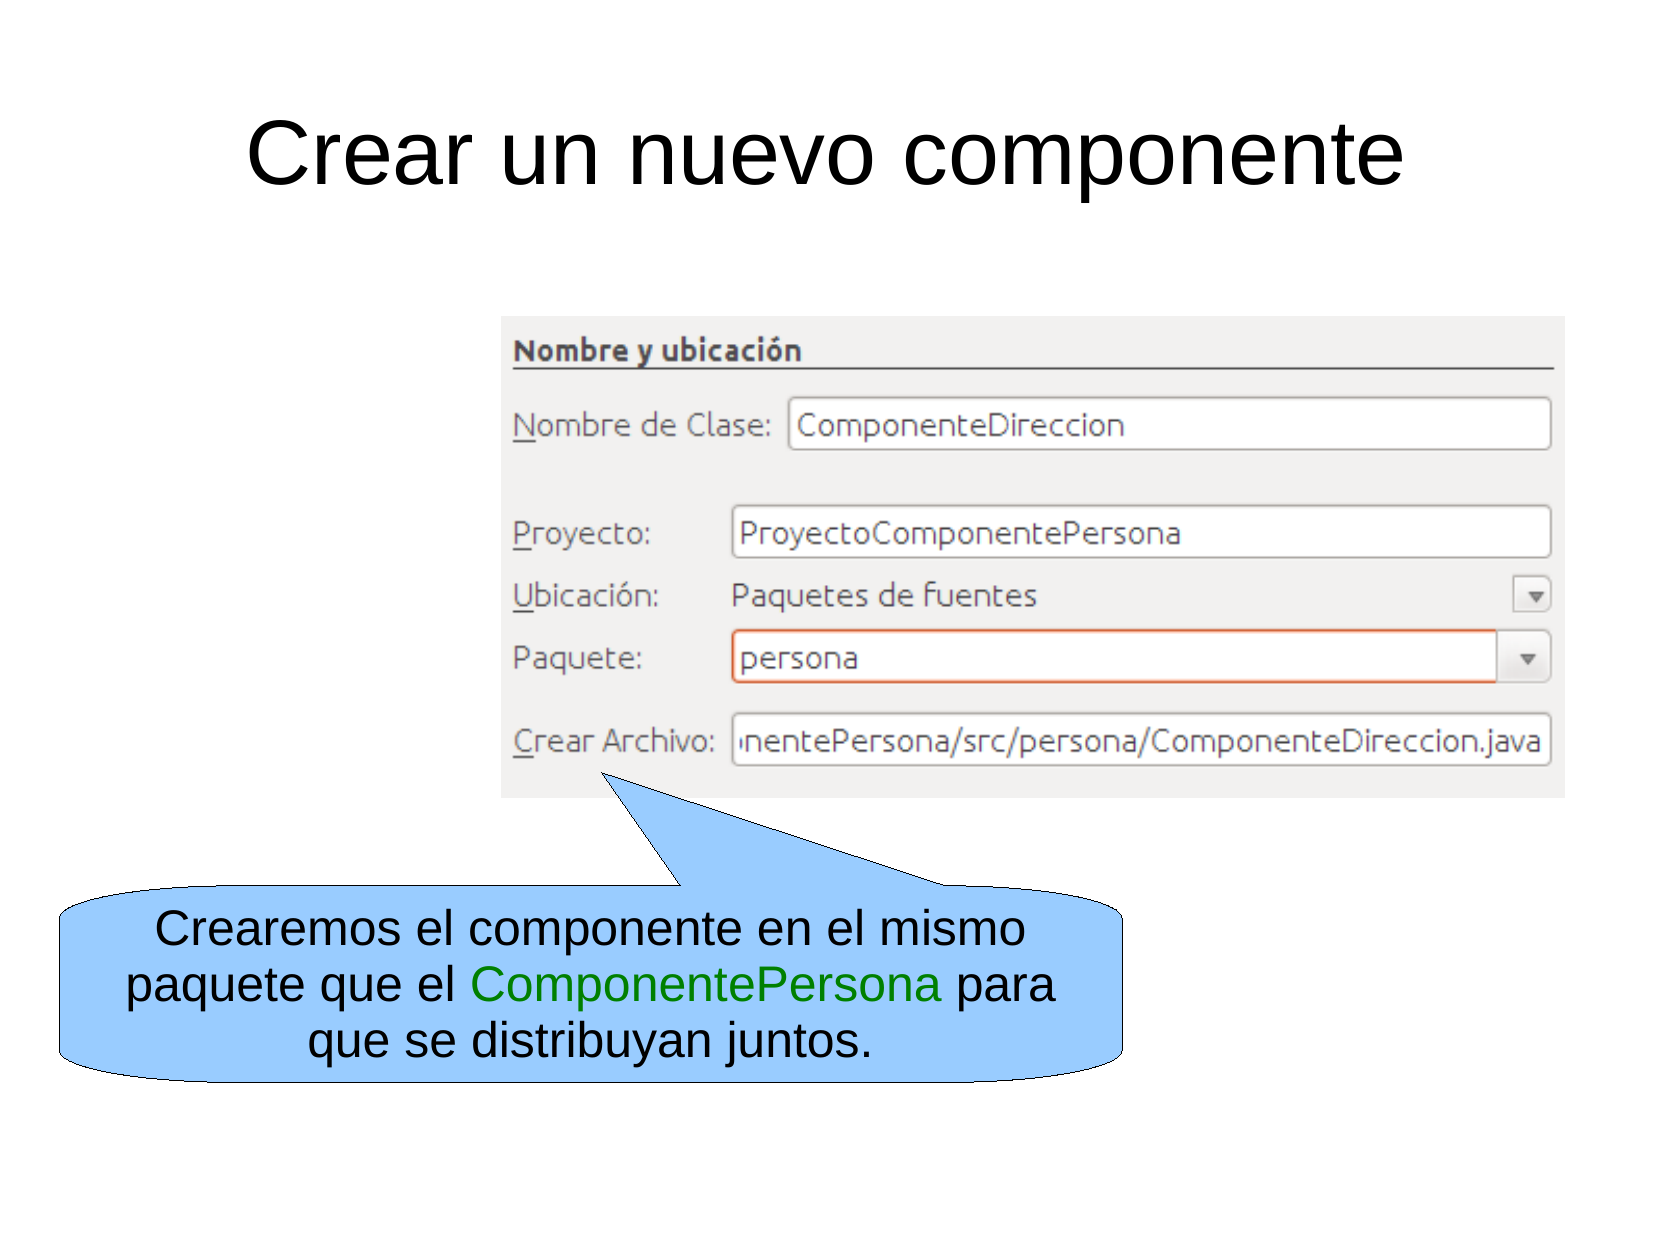

# Crear un nuevo componente
Crearemos el componente en el mismo paquete que el ComponentePersona para que se distribuyan juntos.